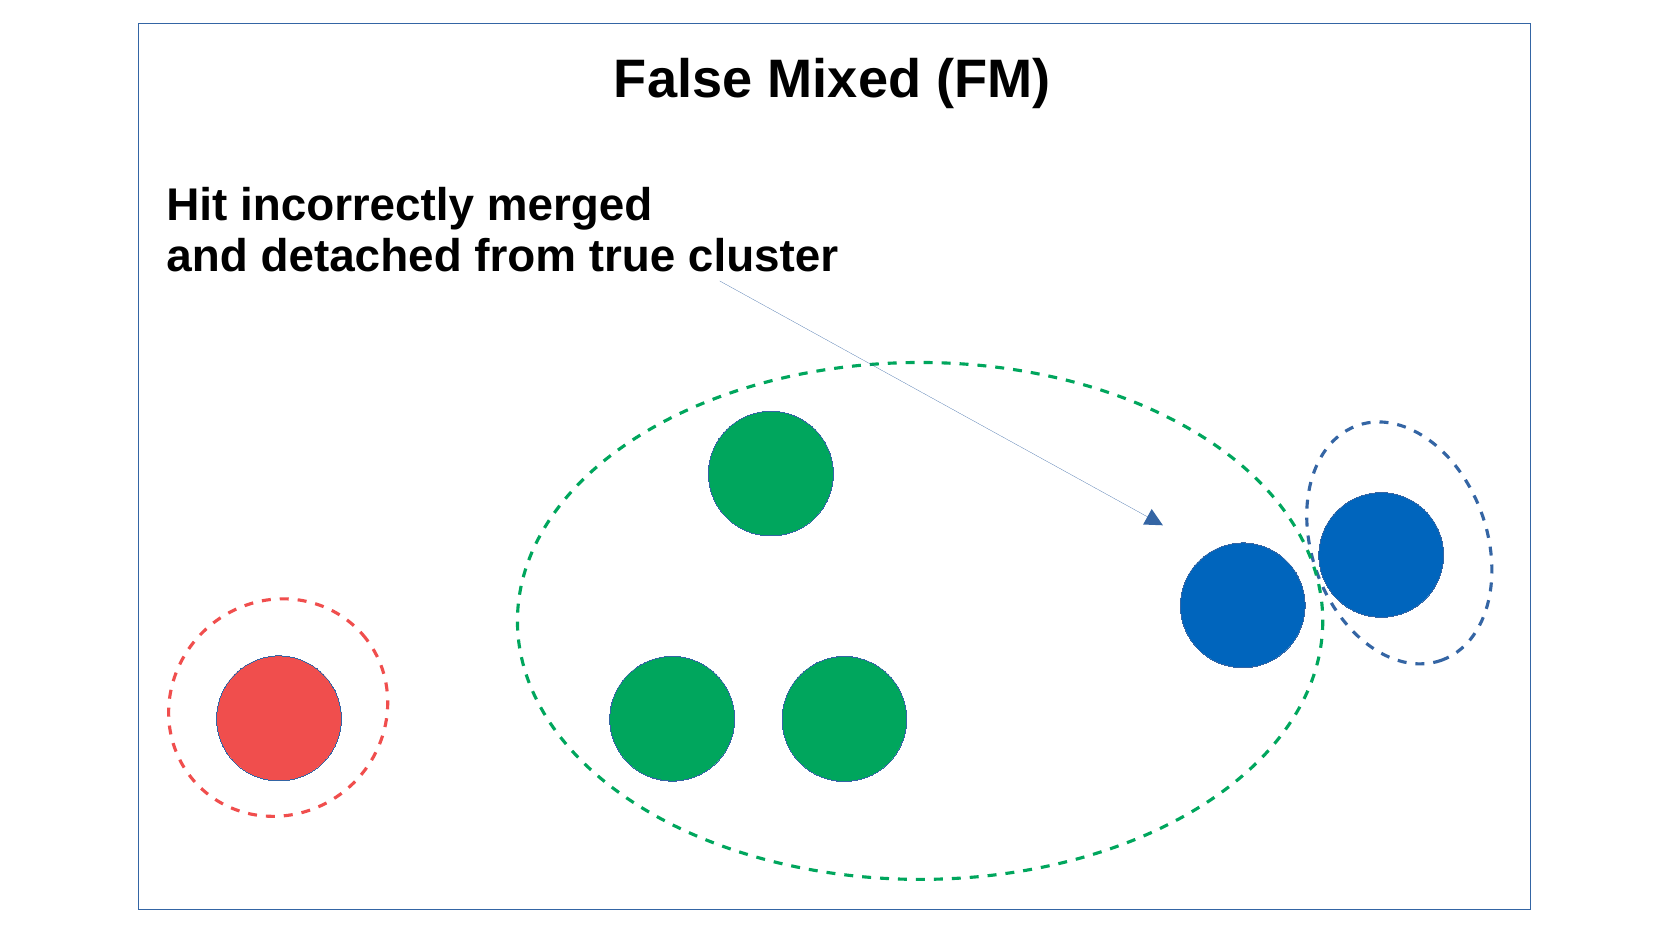

False Mixed (FM)
Hit incorrectly merged
and detached from true cluster